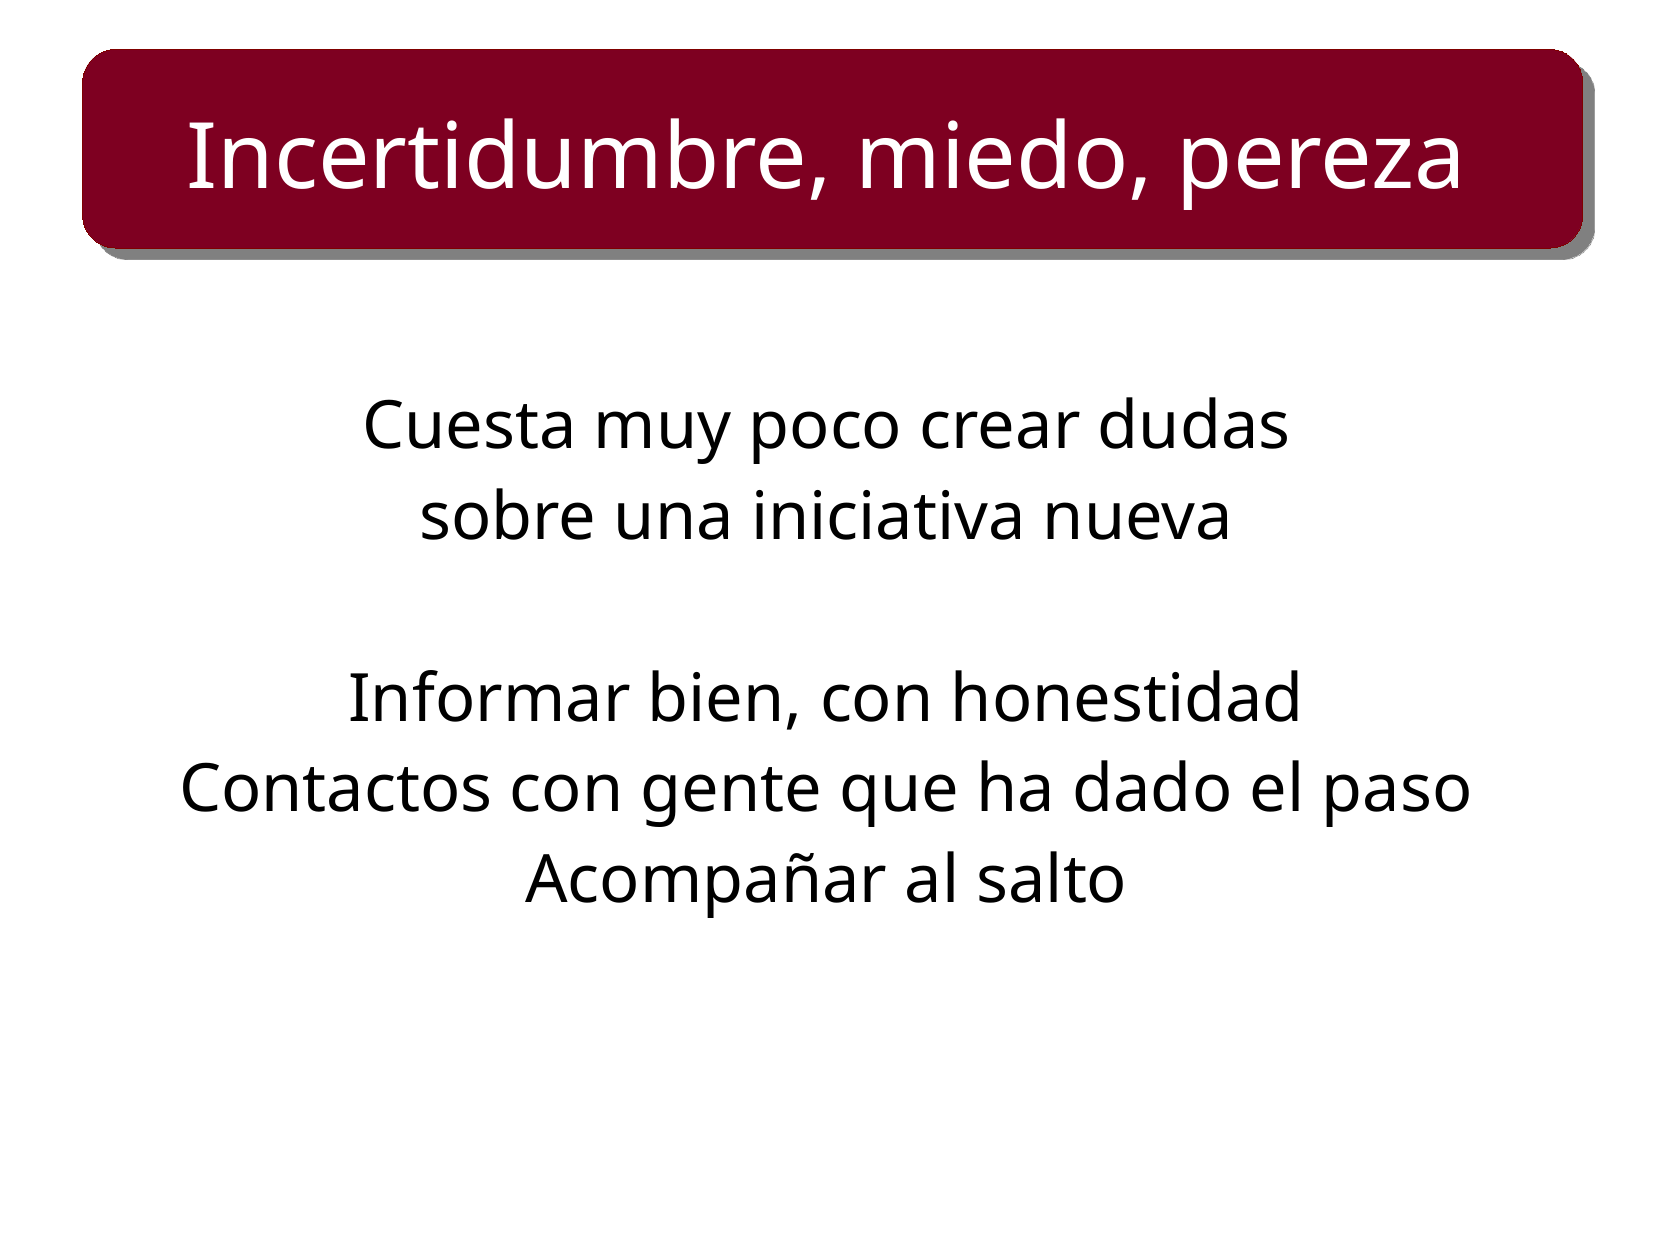

# Incertidumbre, miedo, pereza
Cuesta muy poco crear dudas
sobre una iniciativa nueva
Informar bien, con honestidad
Contactos con gente que ha dado el paso
Acompañar al salto